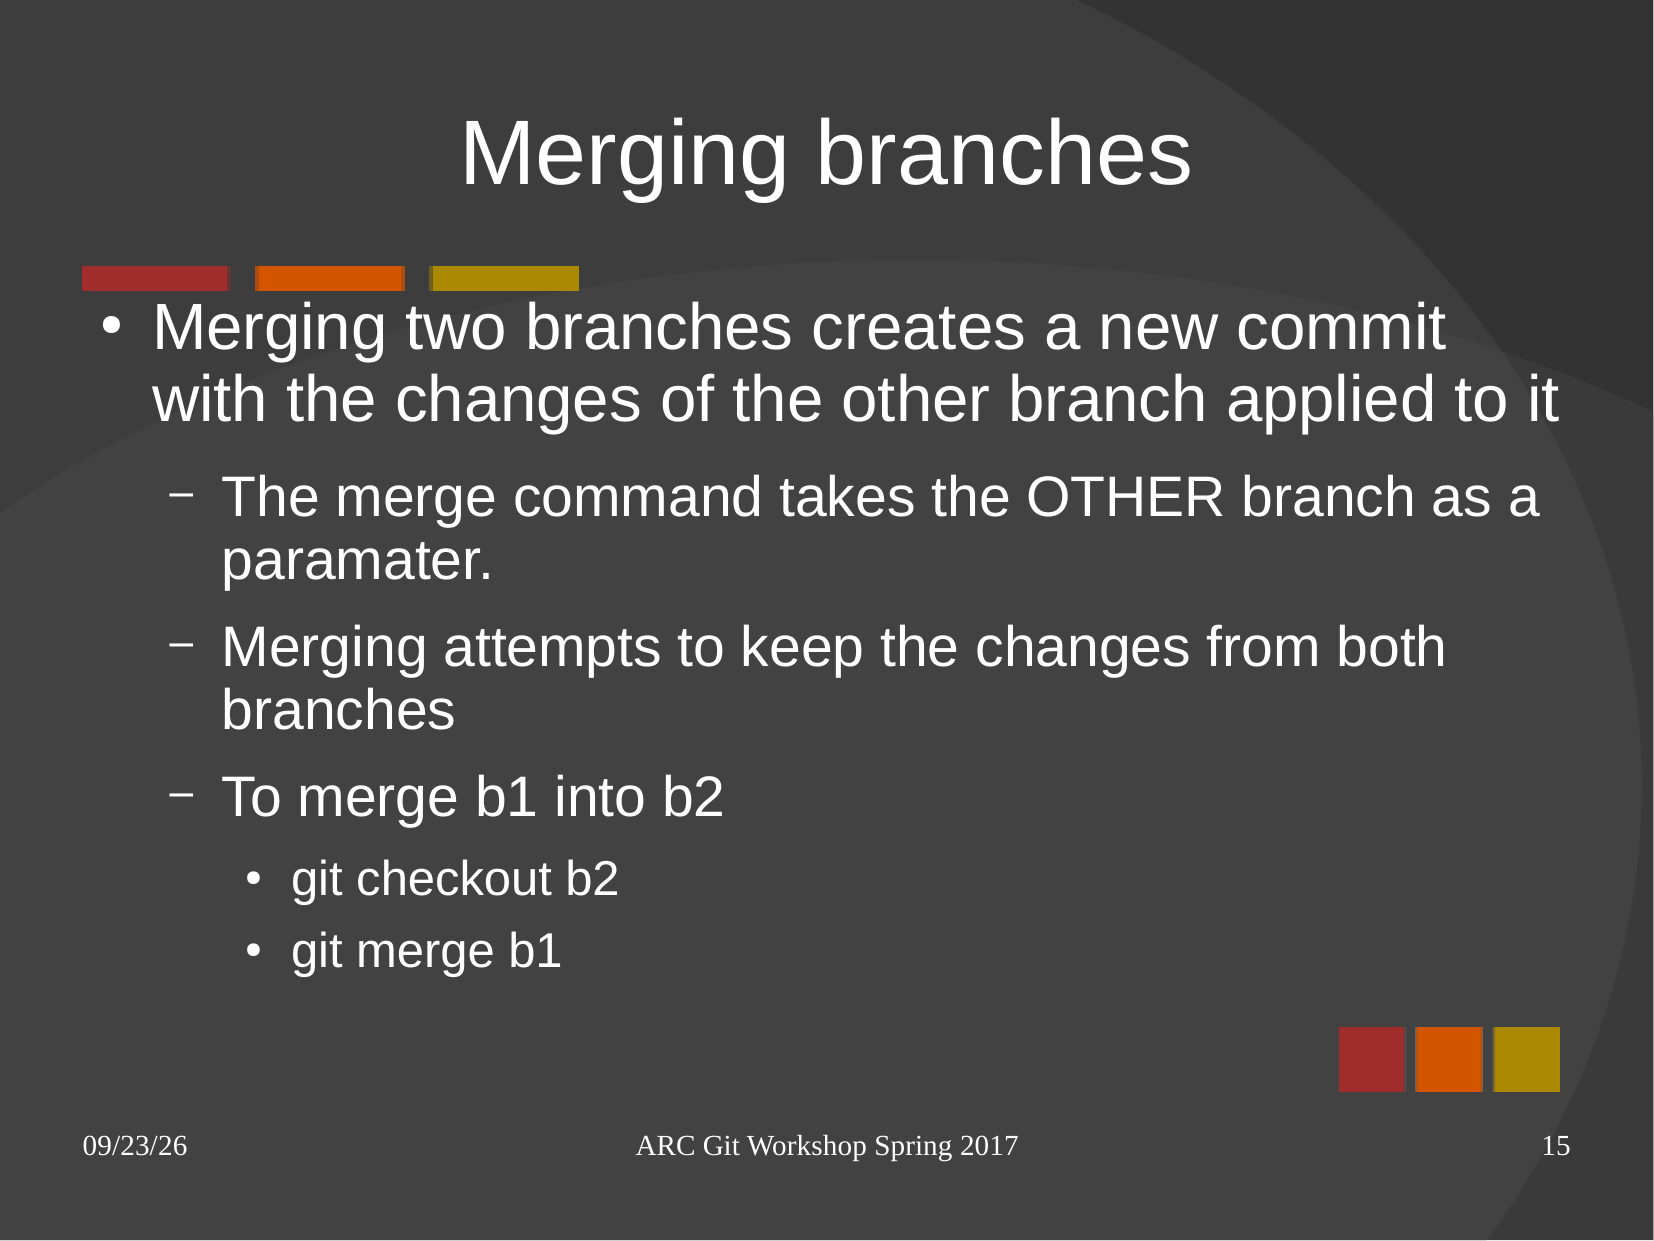

# Merging branches
Merging two branches creates a new commit with the changes of the other branch applied to it
The merge command takes the OTHER branch as a paramater.
Merging attempts to keep the changes from both branches
To merge b1 into b2
git checkout b2
git merge b1
ARC Git Workshop Spring 2017
15